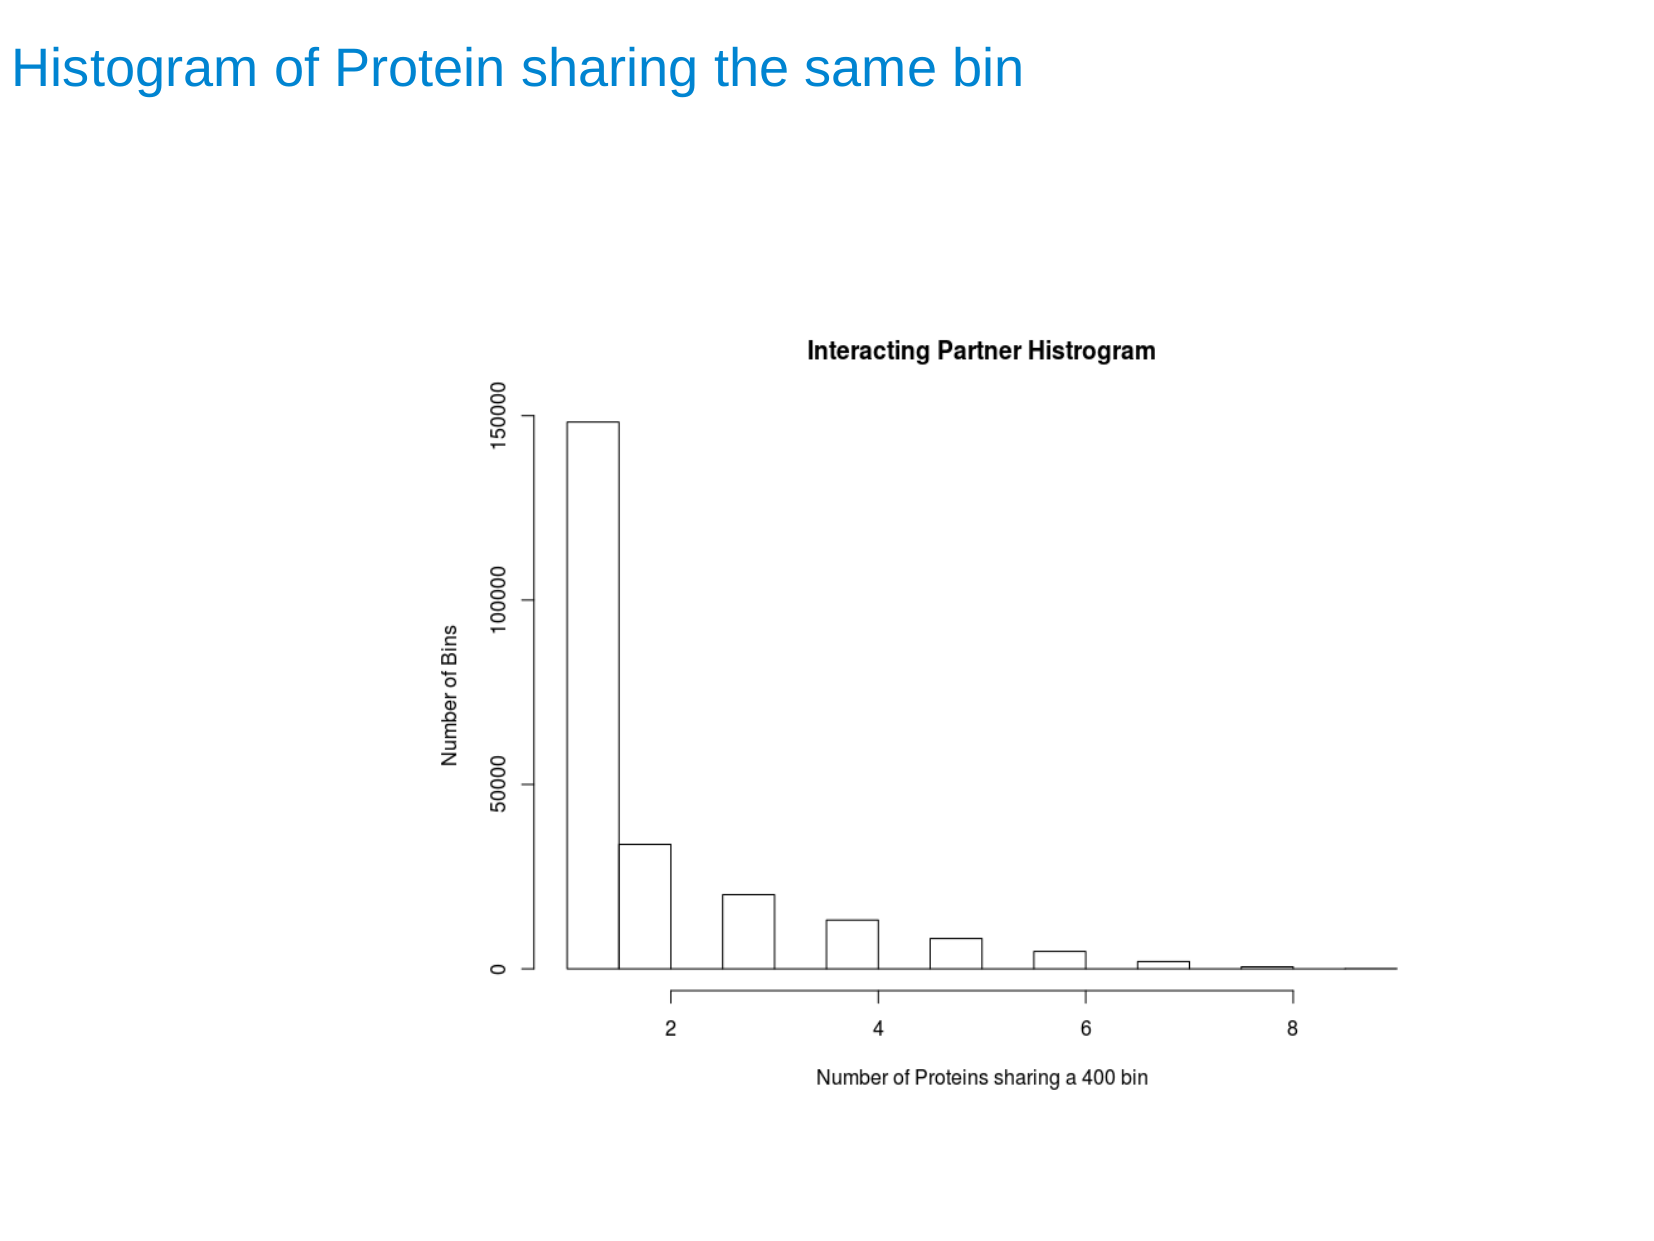

# Histogram of Protein sharing the same bin